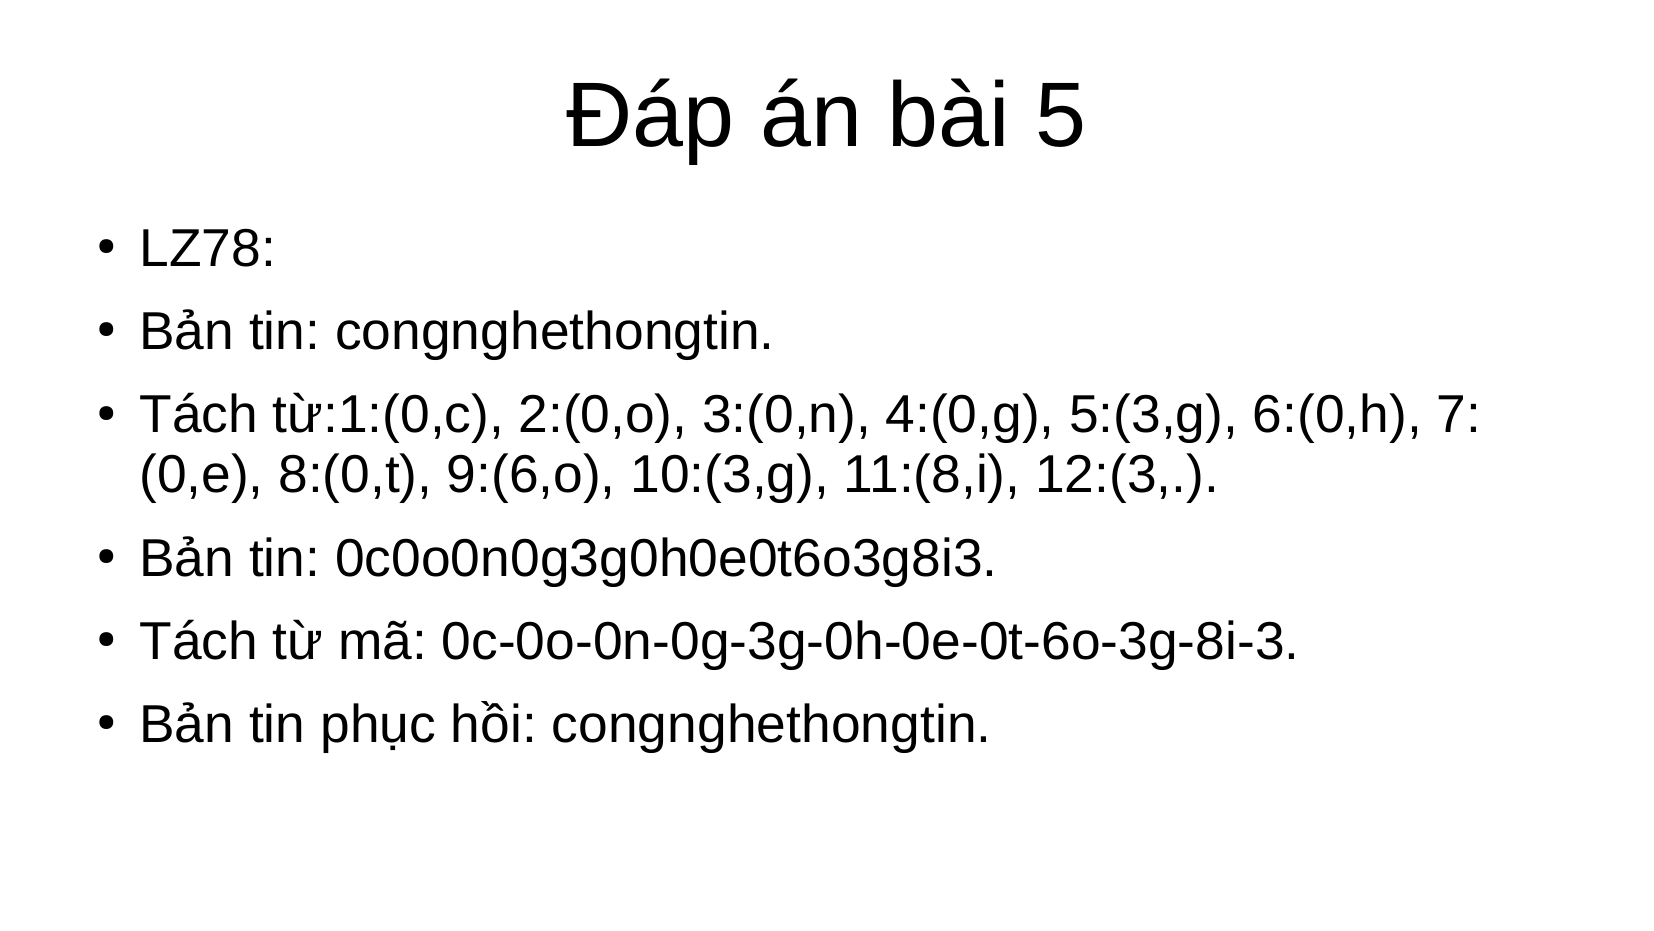

# Đáp án bài 5
LZ78:
Bản tin: congnghethongtin.
Tách từ:1:(0,c), 2:(0,o), 3:(0,n), 4:(0,g), 5:(3,g), 6:(0,h), 7:(0,e), 8:(0,t), 9:(6,o), 10:(3,g), 11:(8,i), 12:(3,.).
Bản tin: 0c0o0n0g3g0h0e0t6o3g8i3.
Tách từ mã: 0c-0o-0n-0g-3g-0h-0e-0t-6o-3g-8i-3.
Bản tin phục hồi: congnghethongtin.